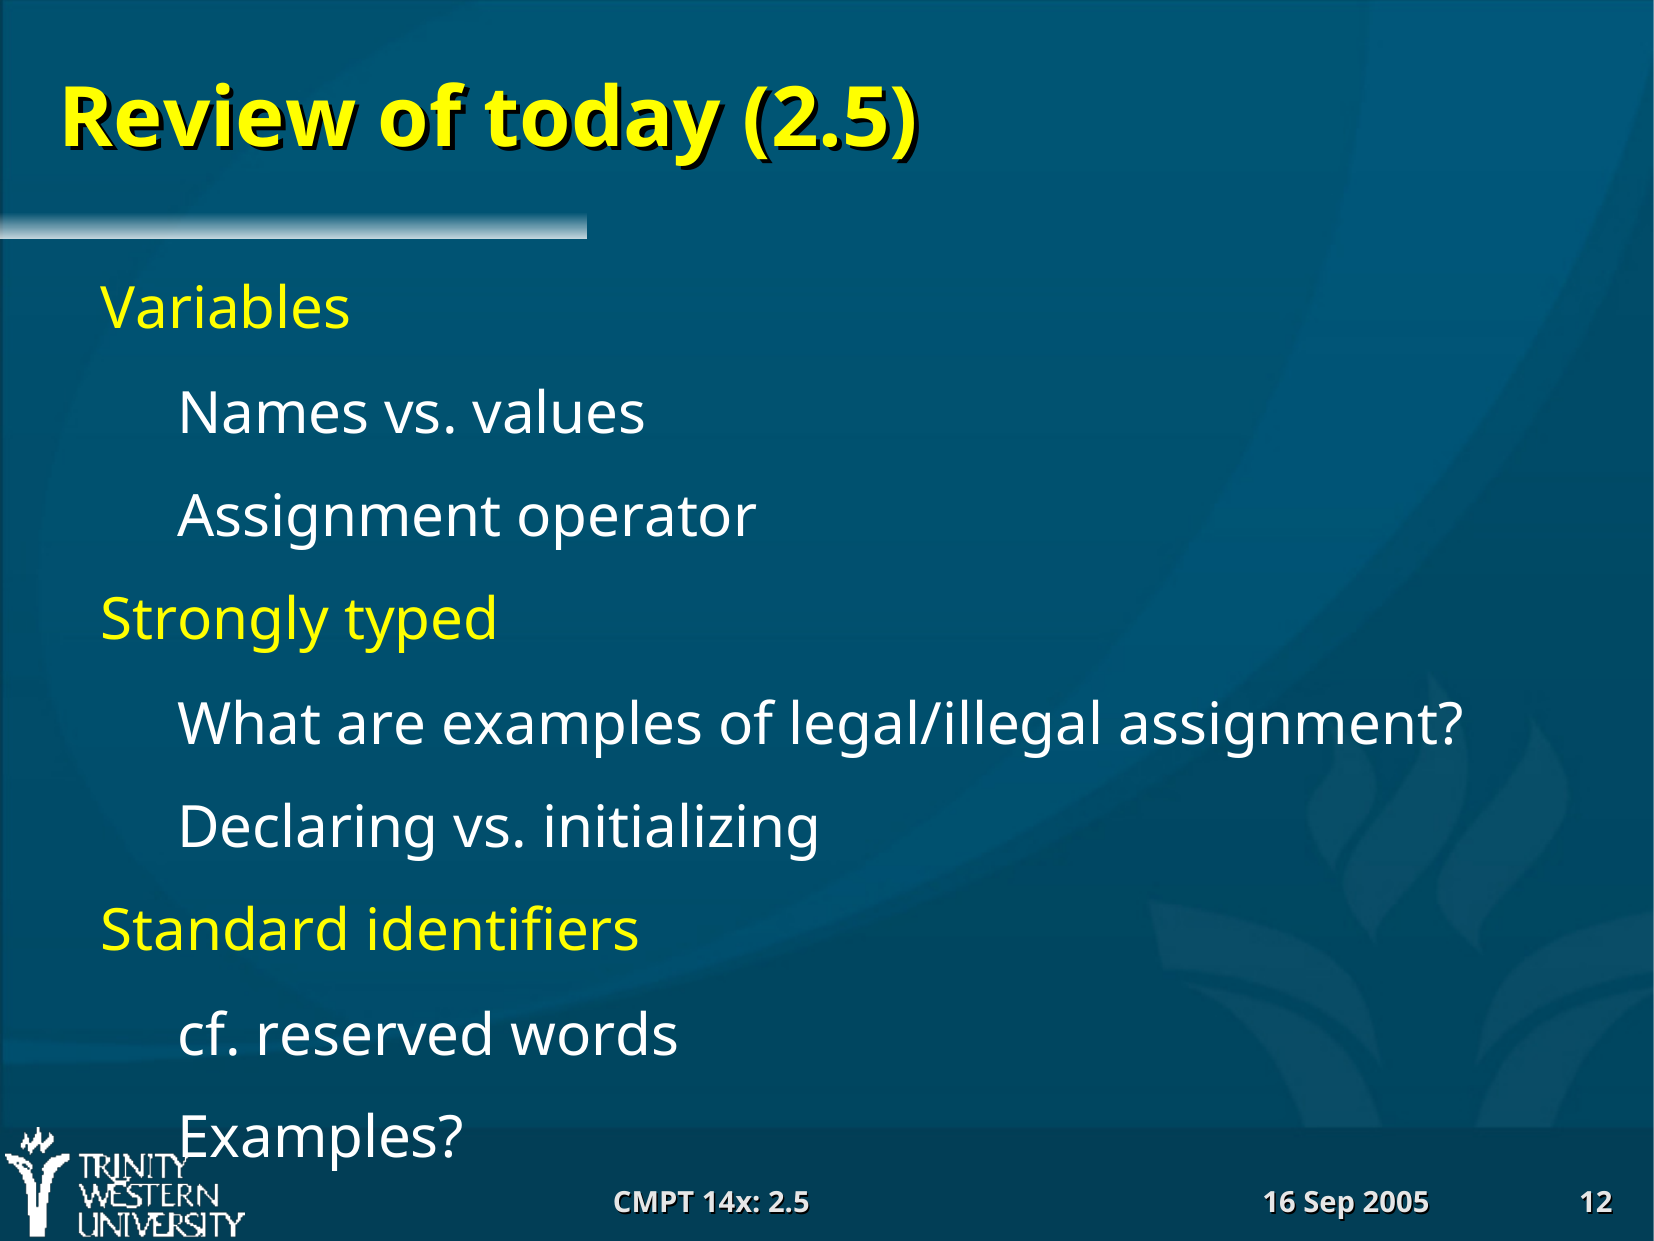

# Review of today (2.5)
Variables
Names vs. values
Assignment operator
Strongly typed
What are examples of legal/illegal assignment?
Declaring vs. initializing
Standard identifiers
cf. reserved words
Examples?
CMPT 14x: 2.5
16 Sep 2005
12